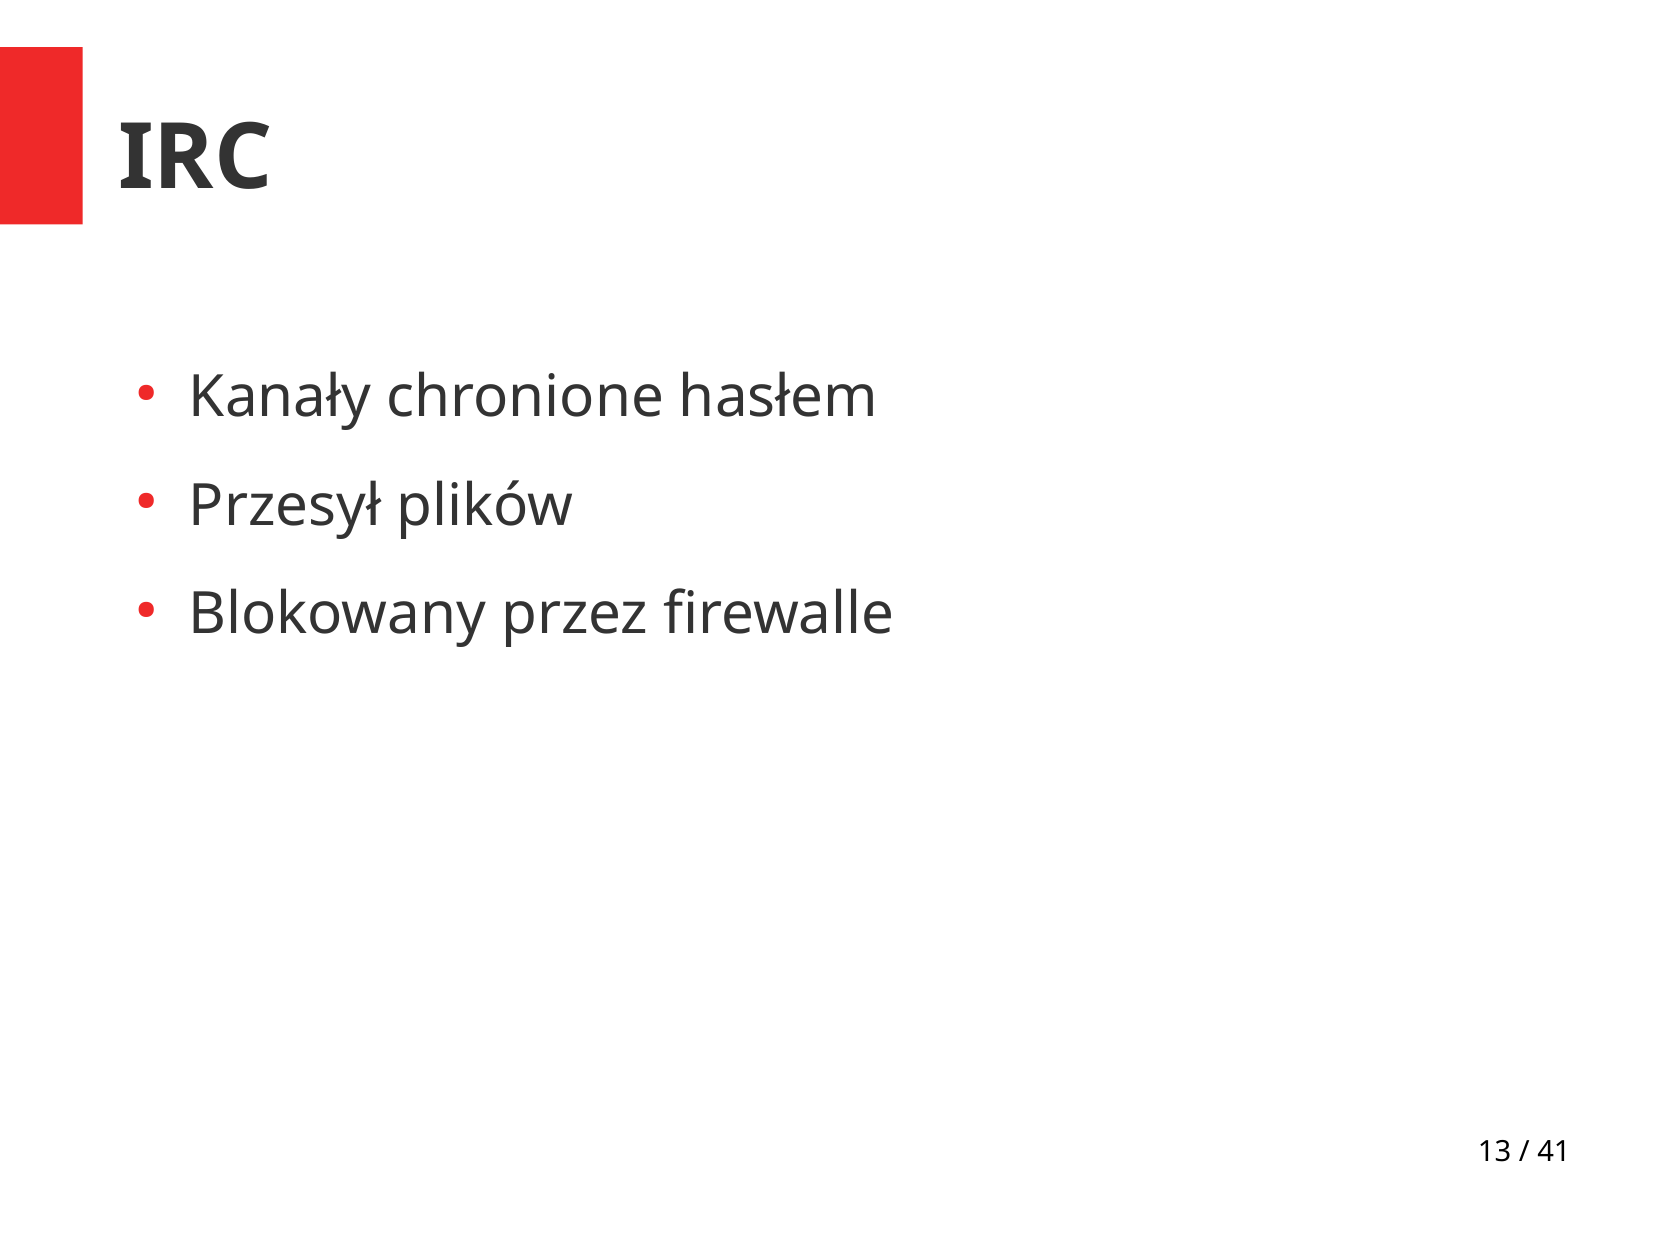

# IRC
Kanały chronione hasłem
Przesył plików
Blokowany przez firewalle
13